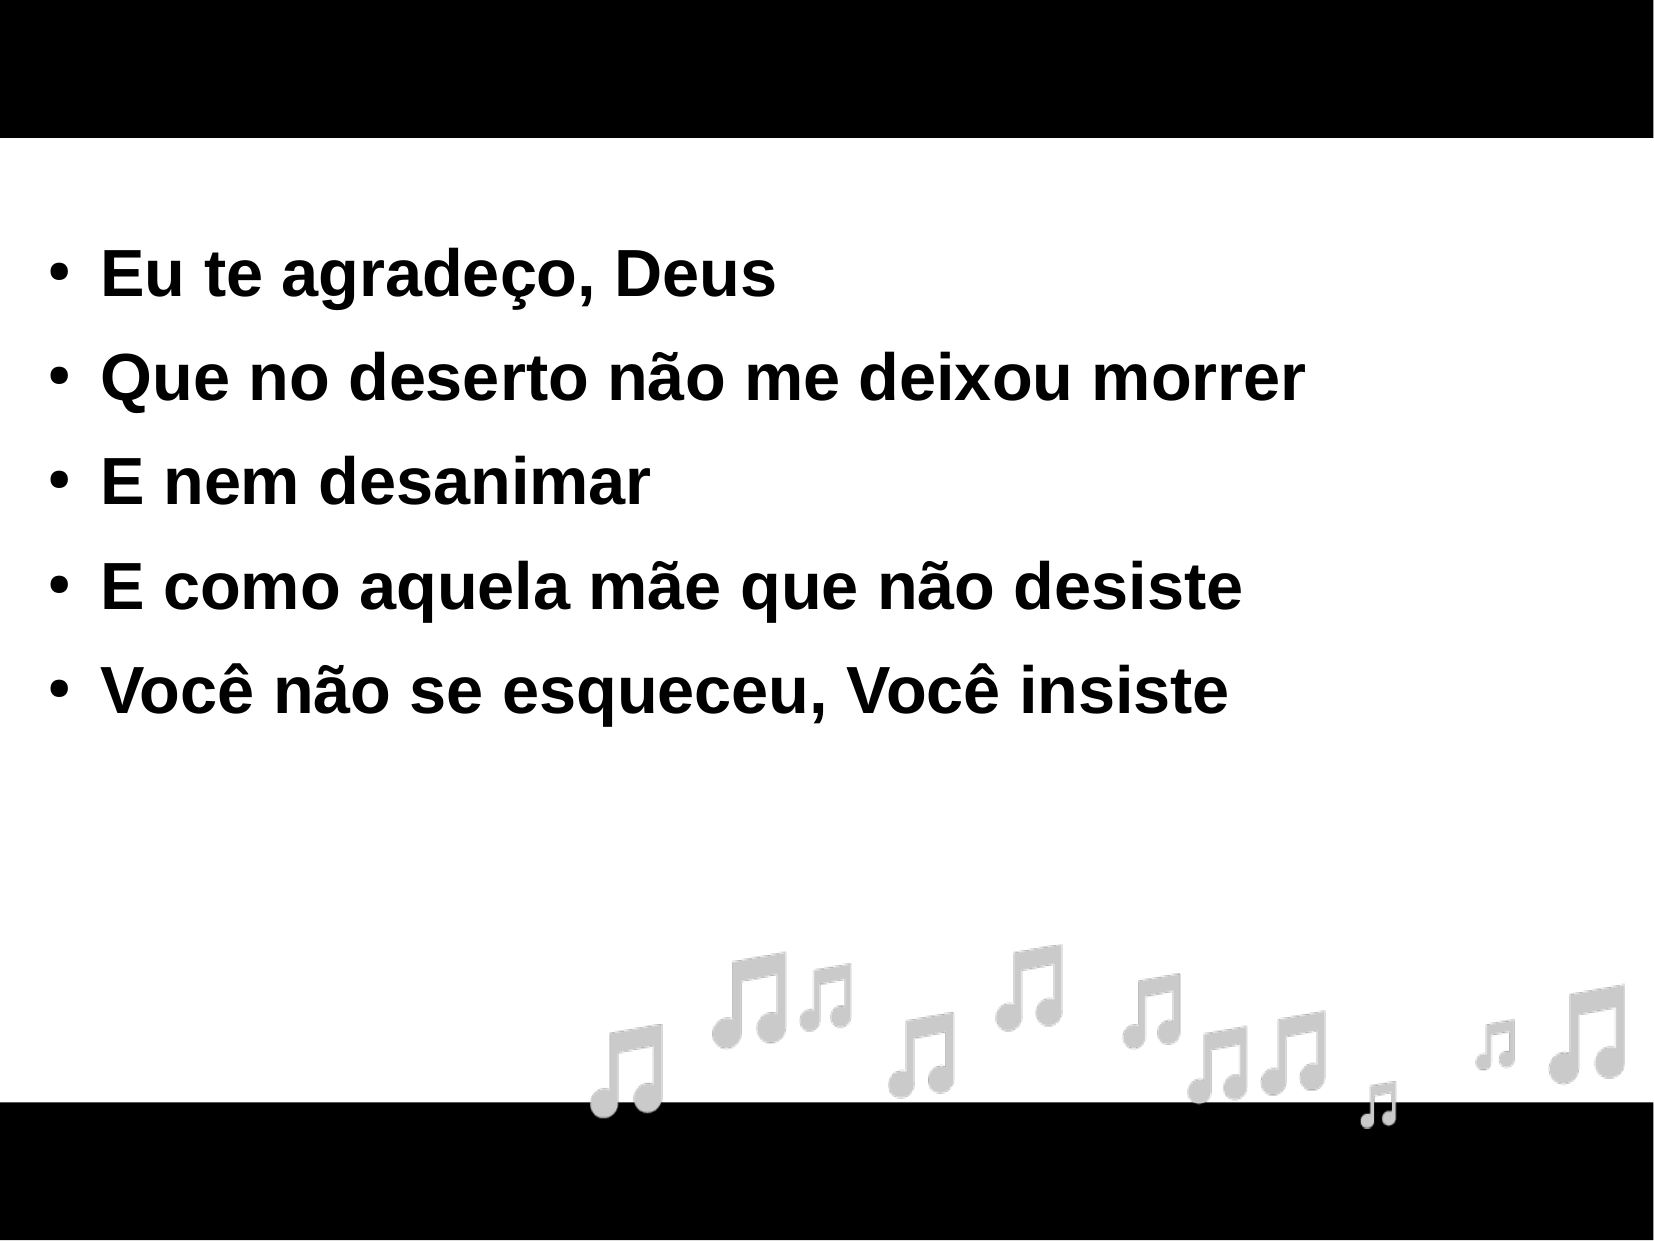

# Eu te agradeço, Deus
Que no deserto não me deixou morrer
E nem desanimar
E como aquela mãe que não desiste
Você não se esqueceu, Você insiste